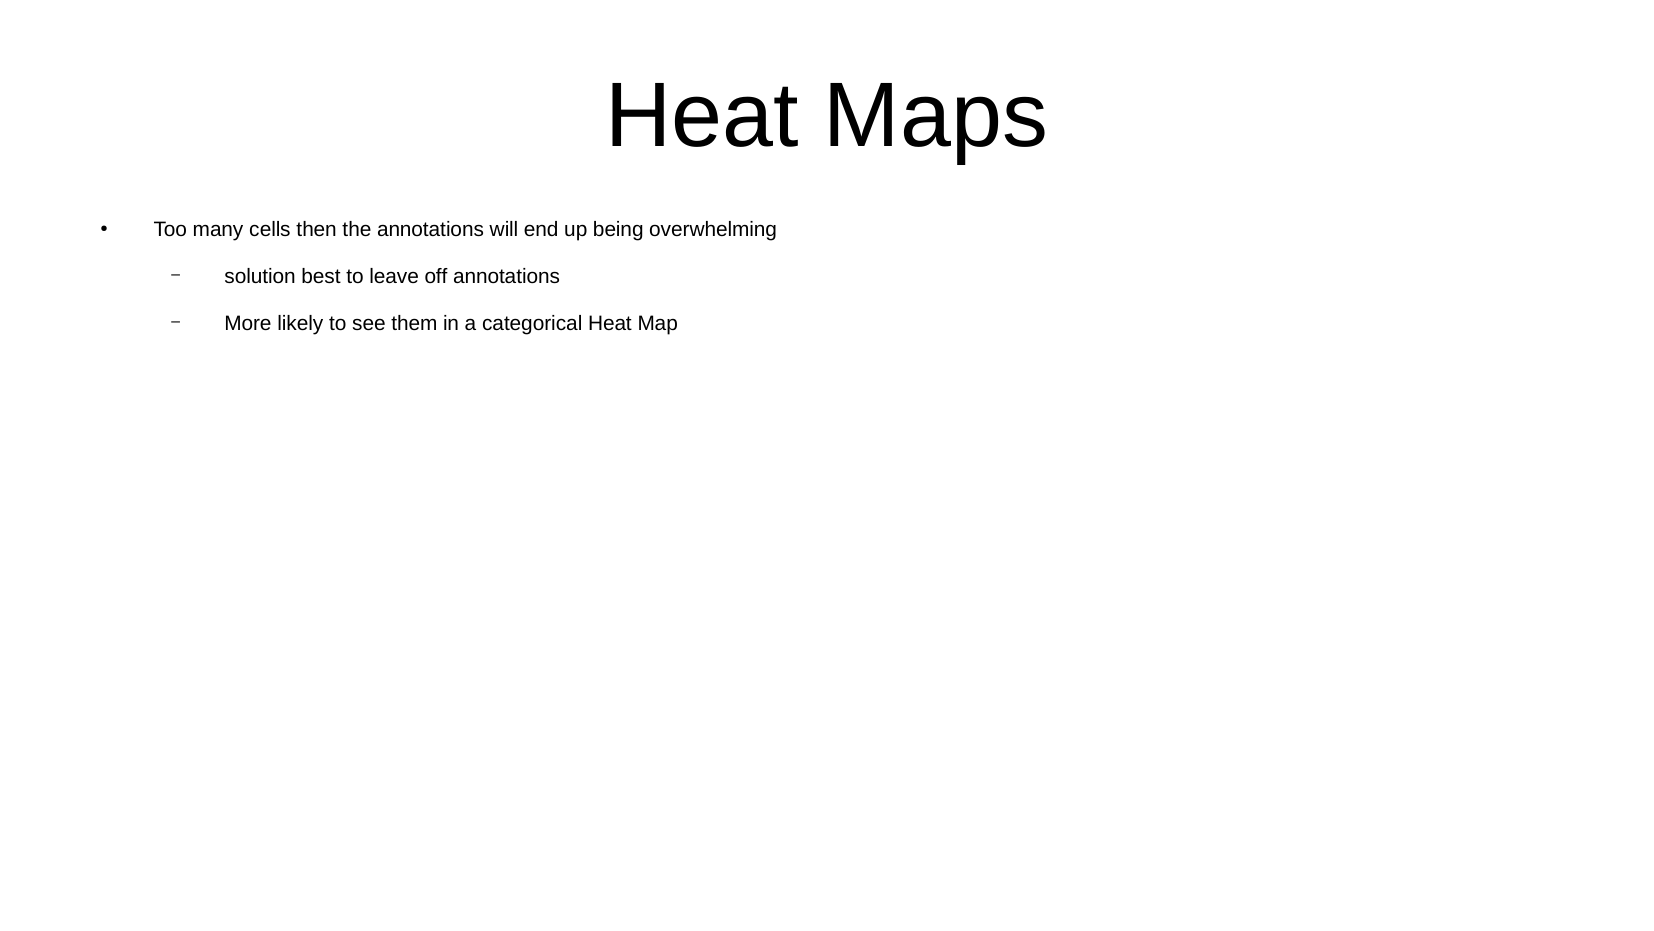

# Heat Maps
Too many cells then the annotations will end up being overwhelming
solution best to leave off annotations
More likely to see them in a categorical Heat Map